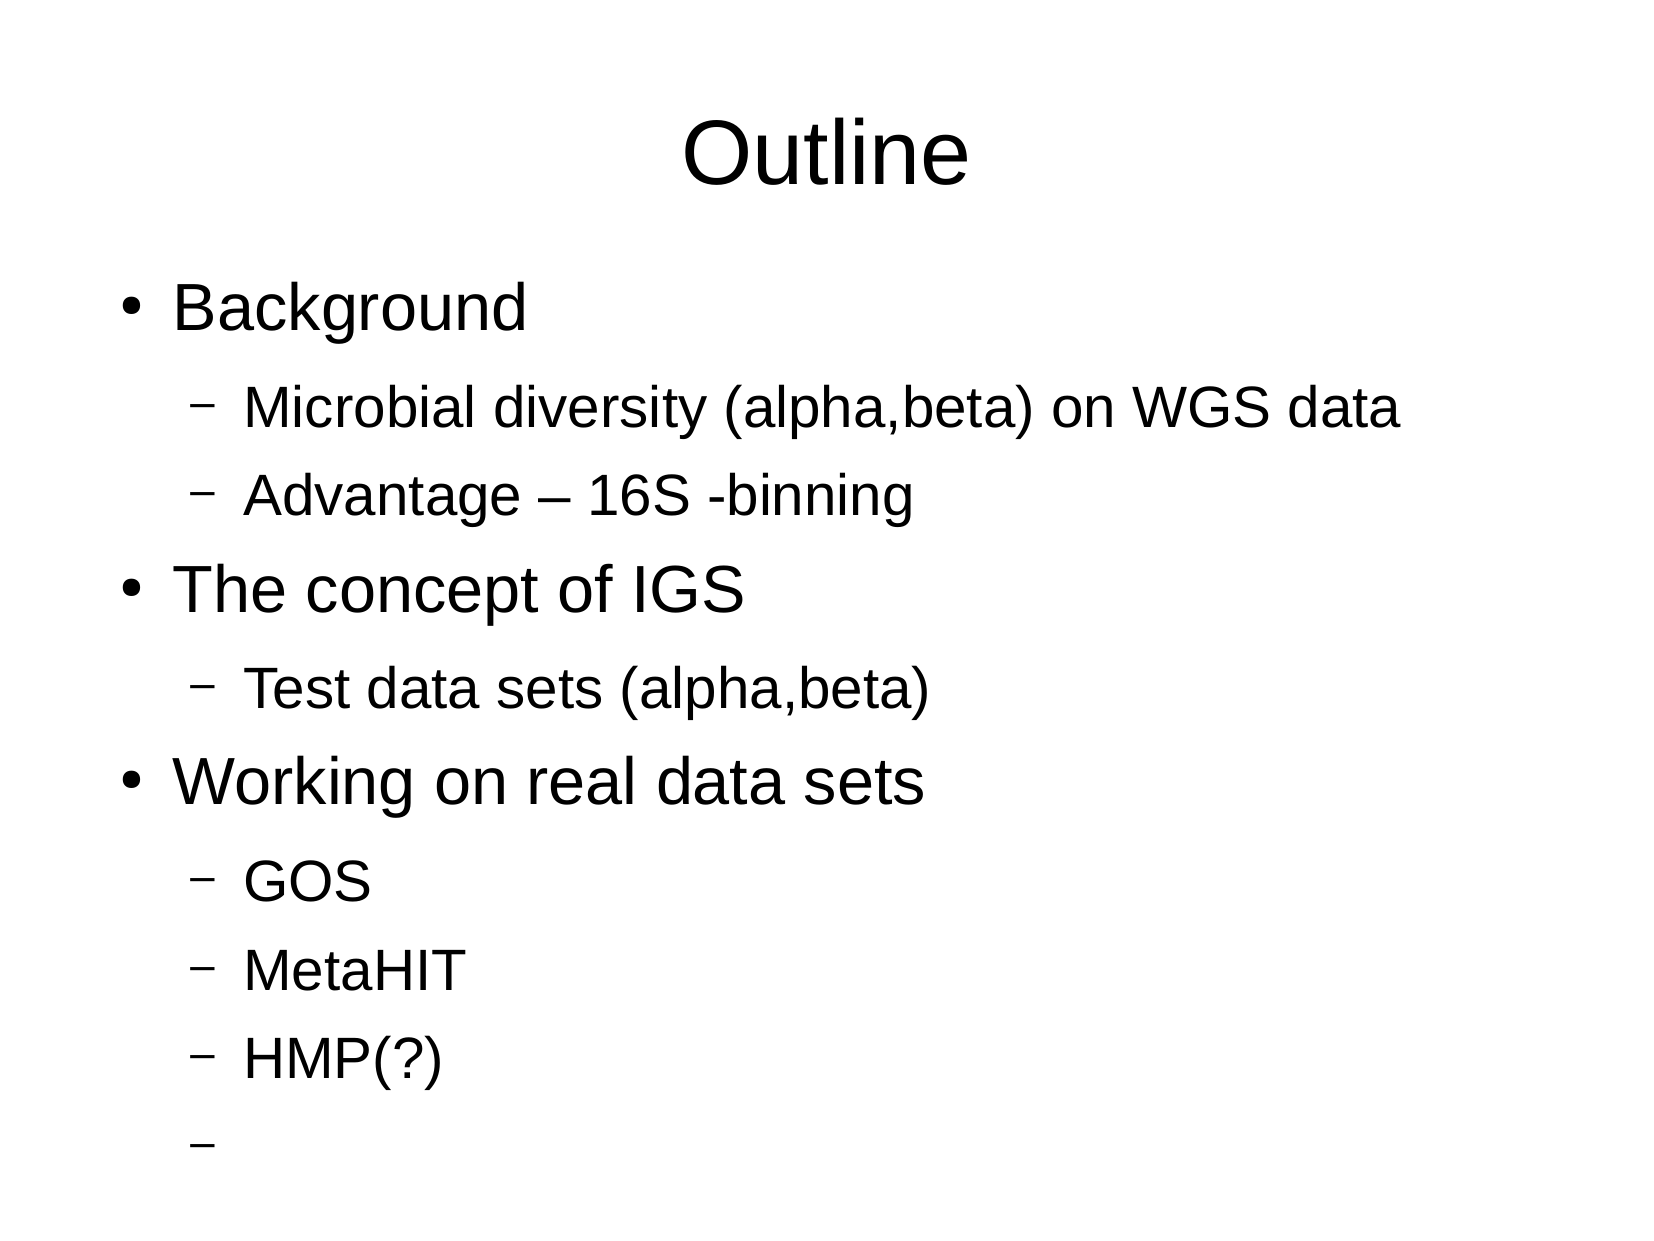

# Outline
Background
Microbial diversity (alpha,beta) on WGS data
Advantage – 16S -binning
The concept of IGS
Test data sets (alpha,beta)
Working on real data sets
GOS
MetaHIT
HMP(?)